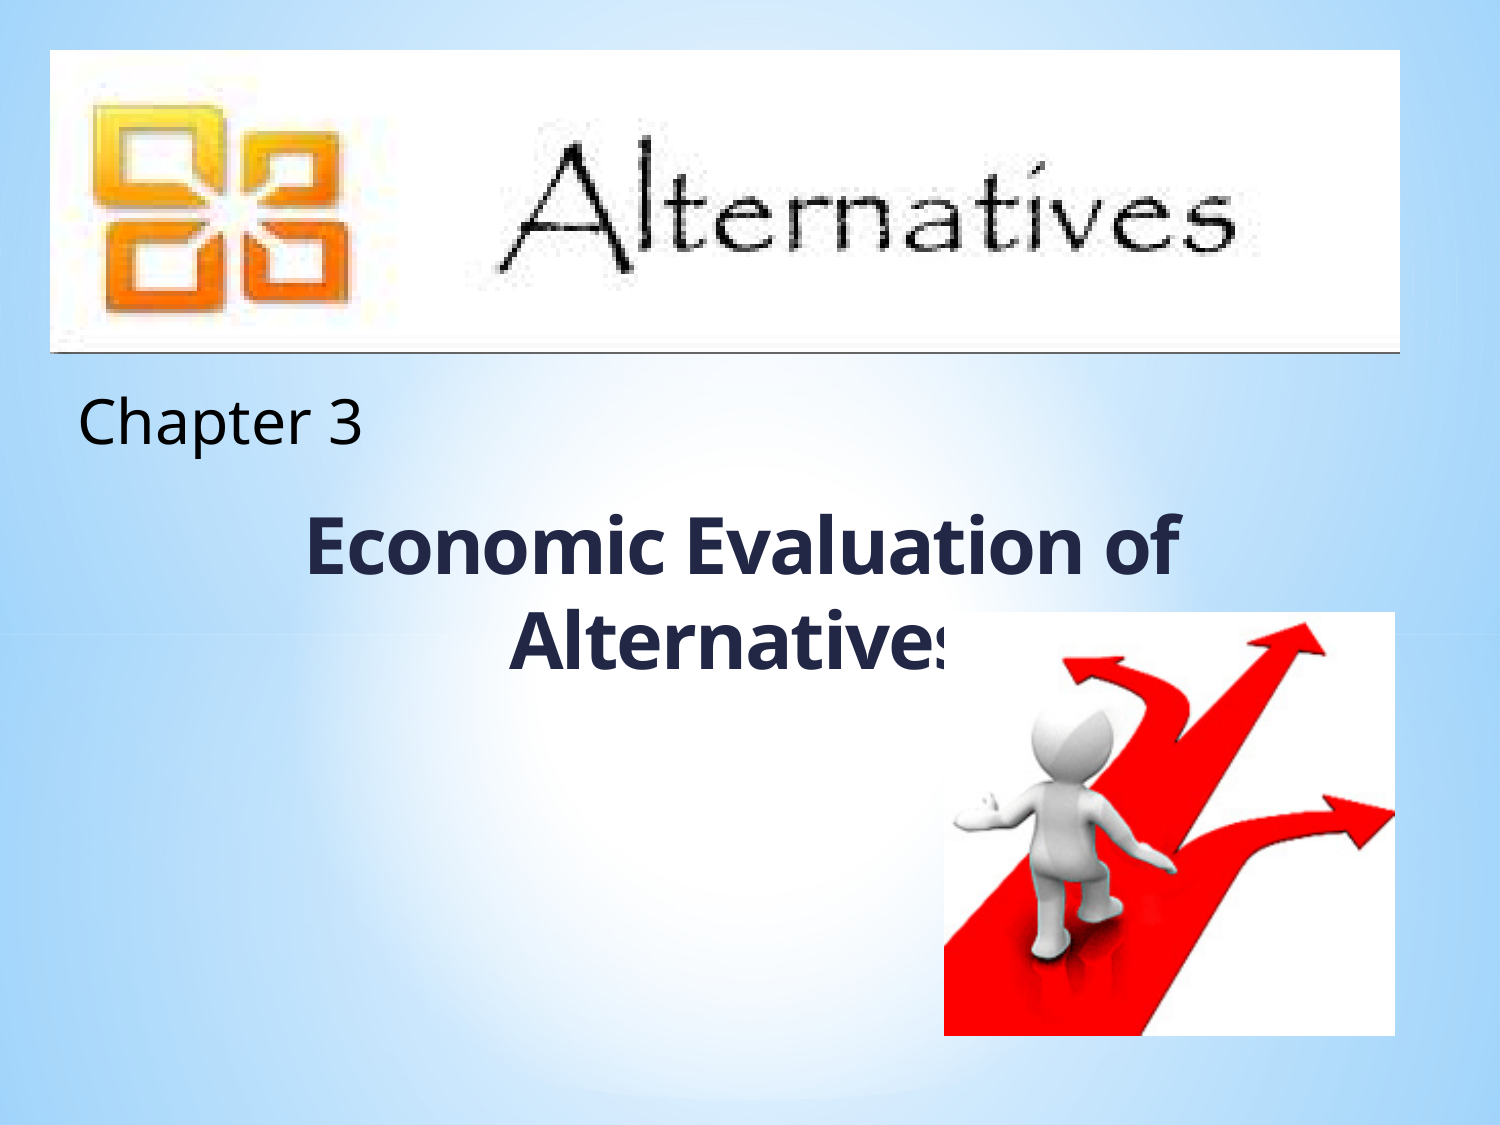

# Chapter 3
Economic Evaluation of Alternatives